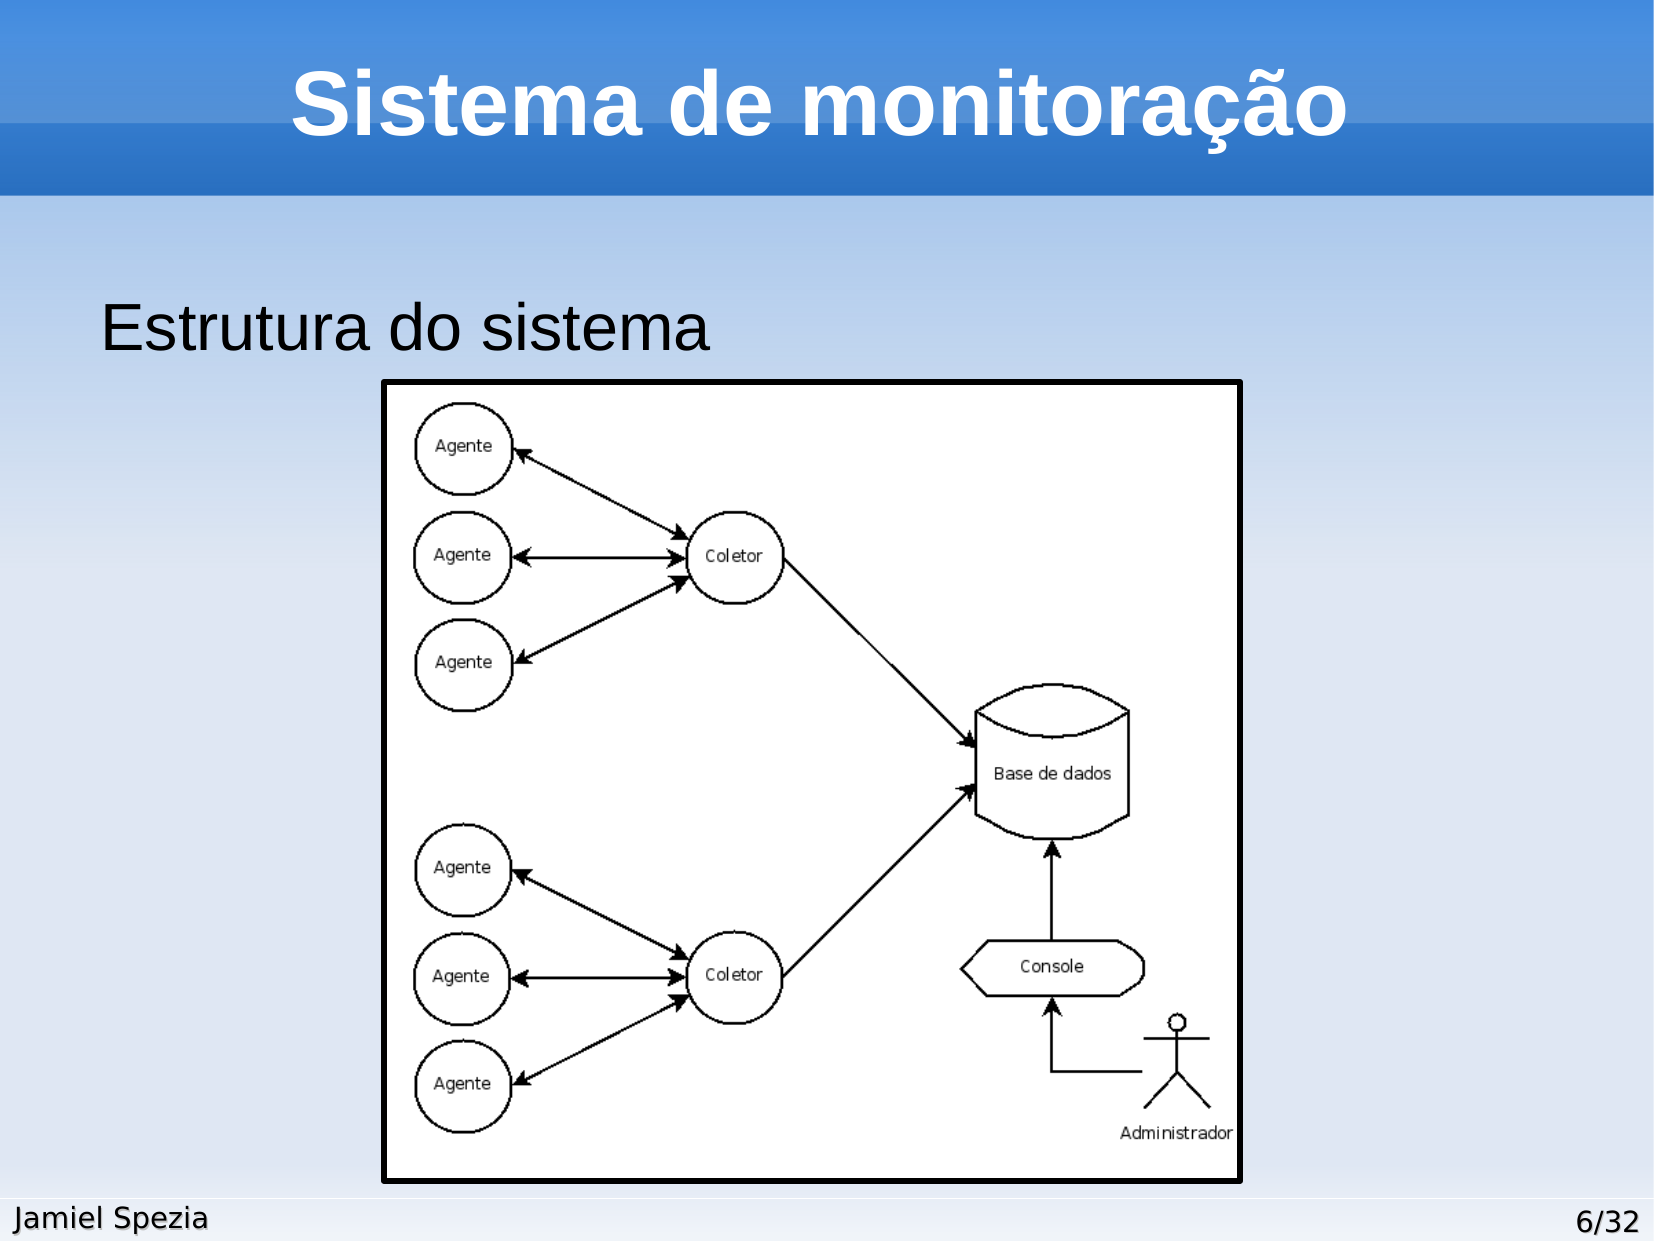

# Sistema de monitoração
Estrutura do sistema